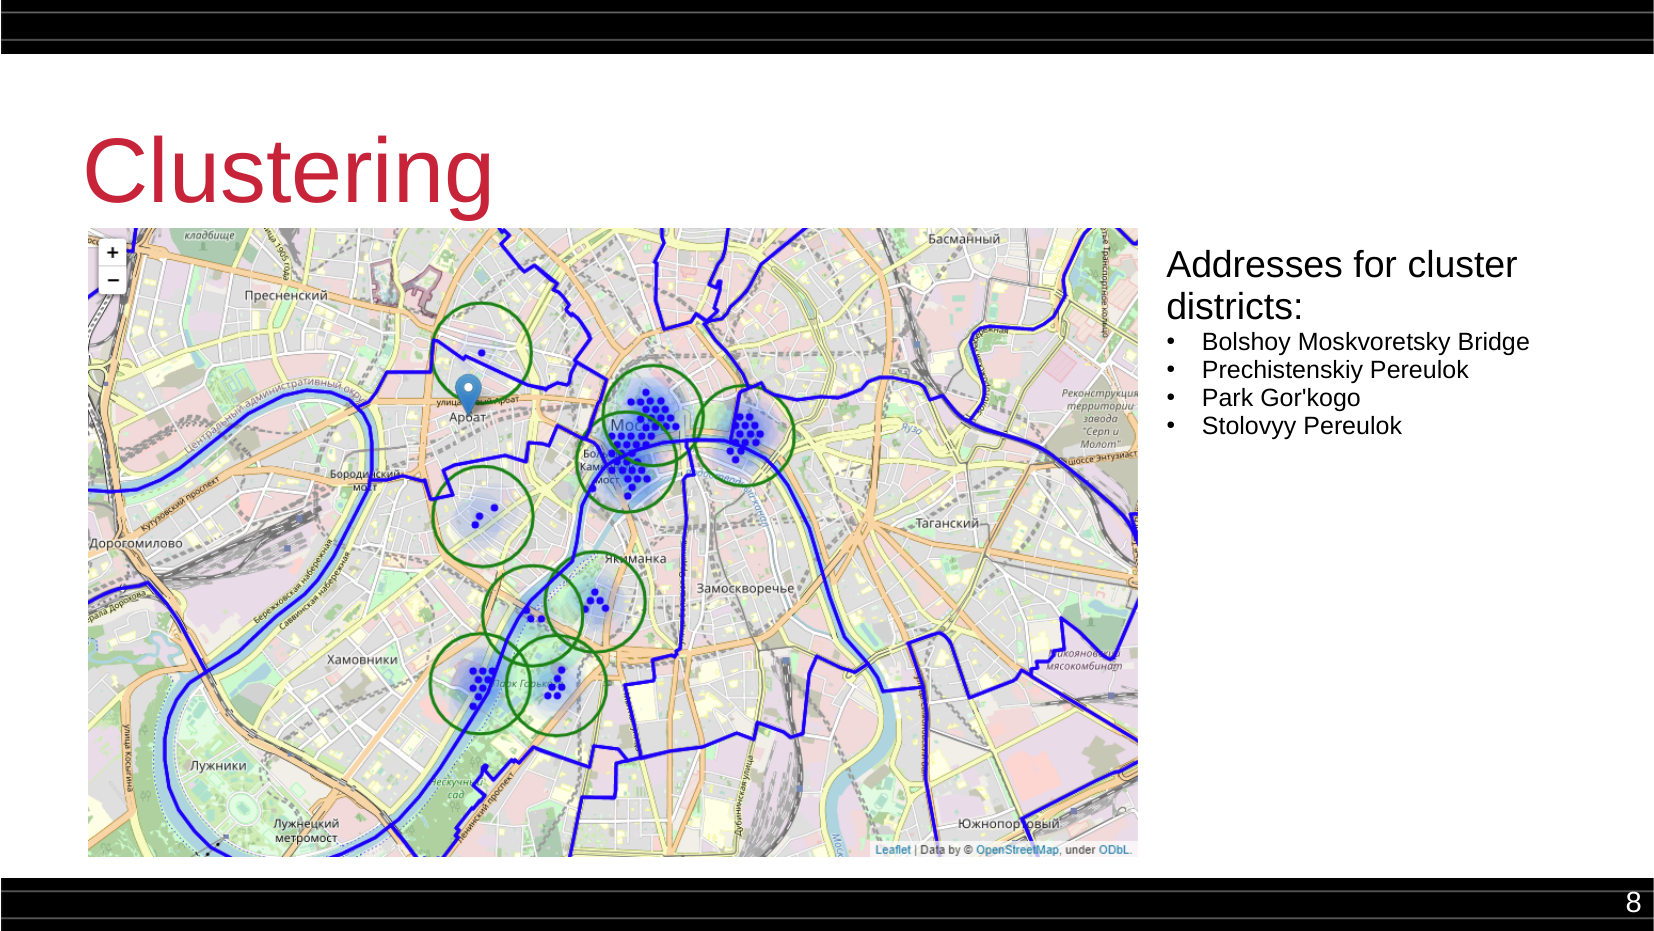

# Clustering
Addresses for cluster districts:
Bolshoy Moskvoretsky Bridge
Prechistenskiy Pereulok
Park Gor'kogo
Stolovyy Pereulok